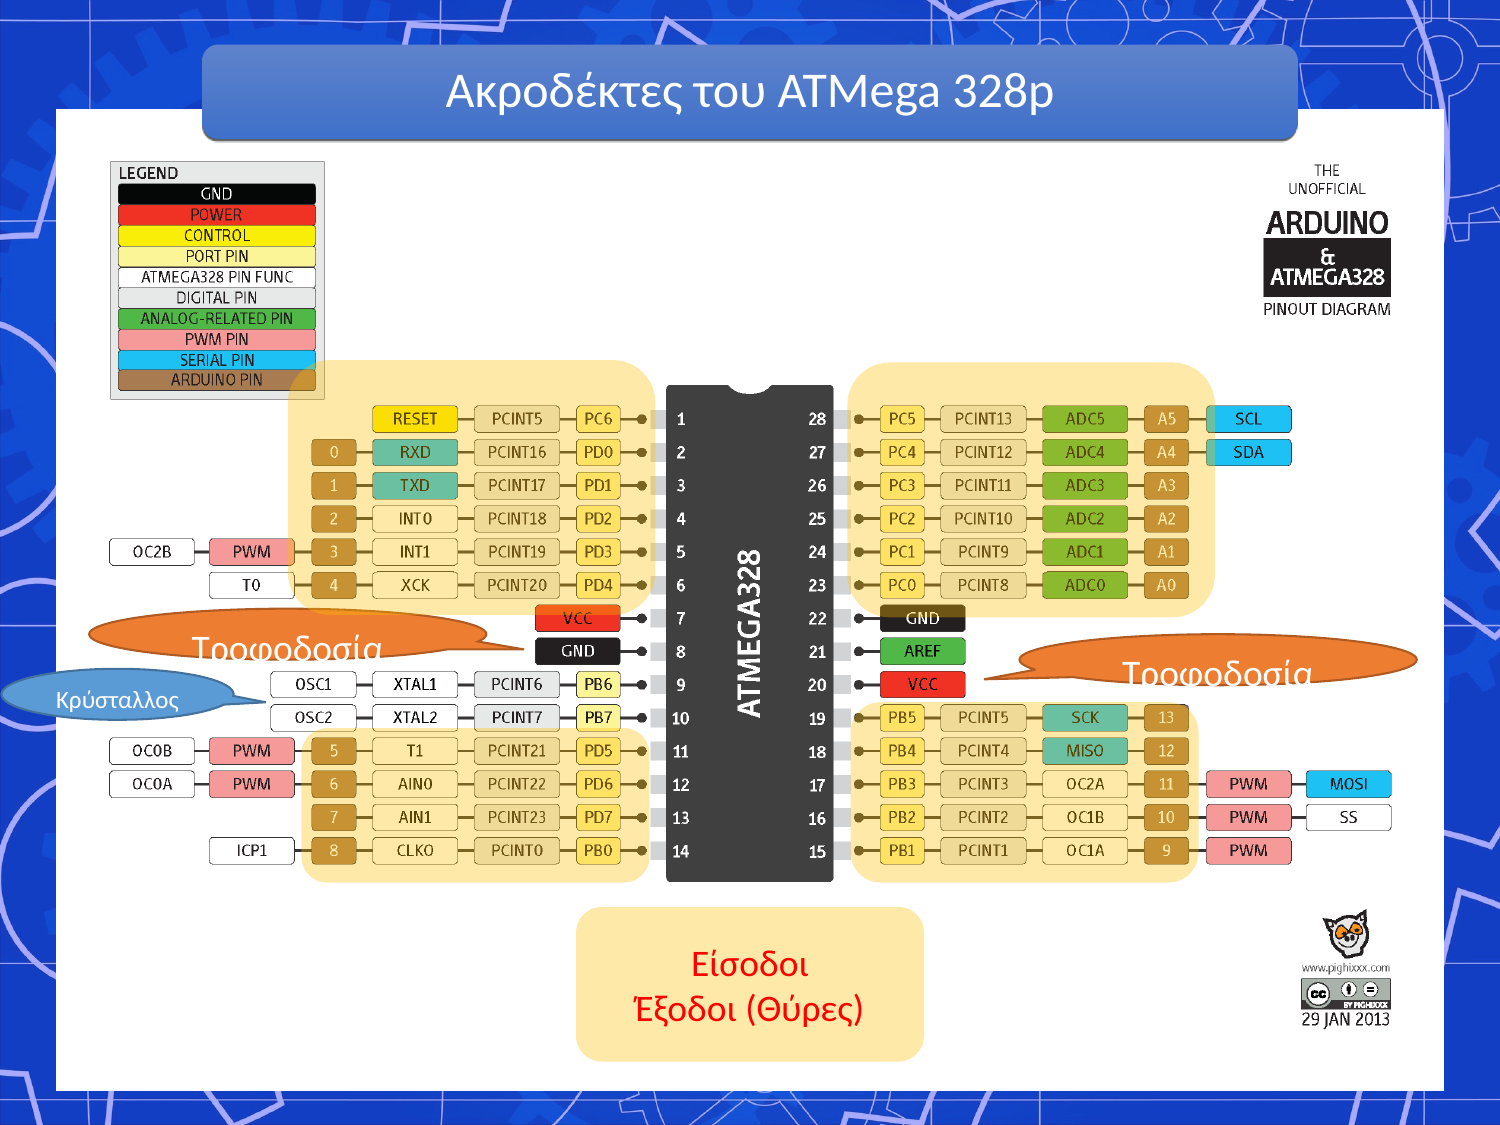

Ακροδέκτες του ATMega 328p
Τροφοδοσία
Τροφοδοσία
Κρύσταλλος
Είσοδοι
Έξοδοι (Θύρες)